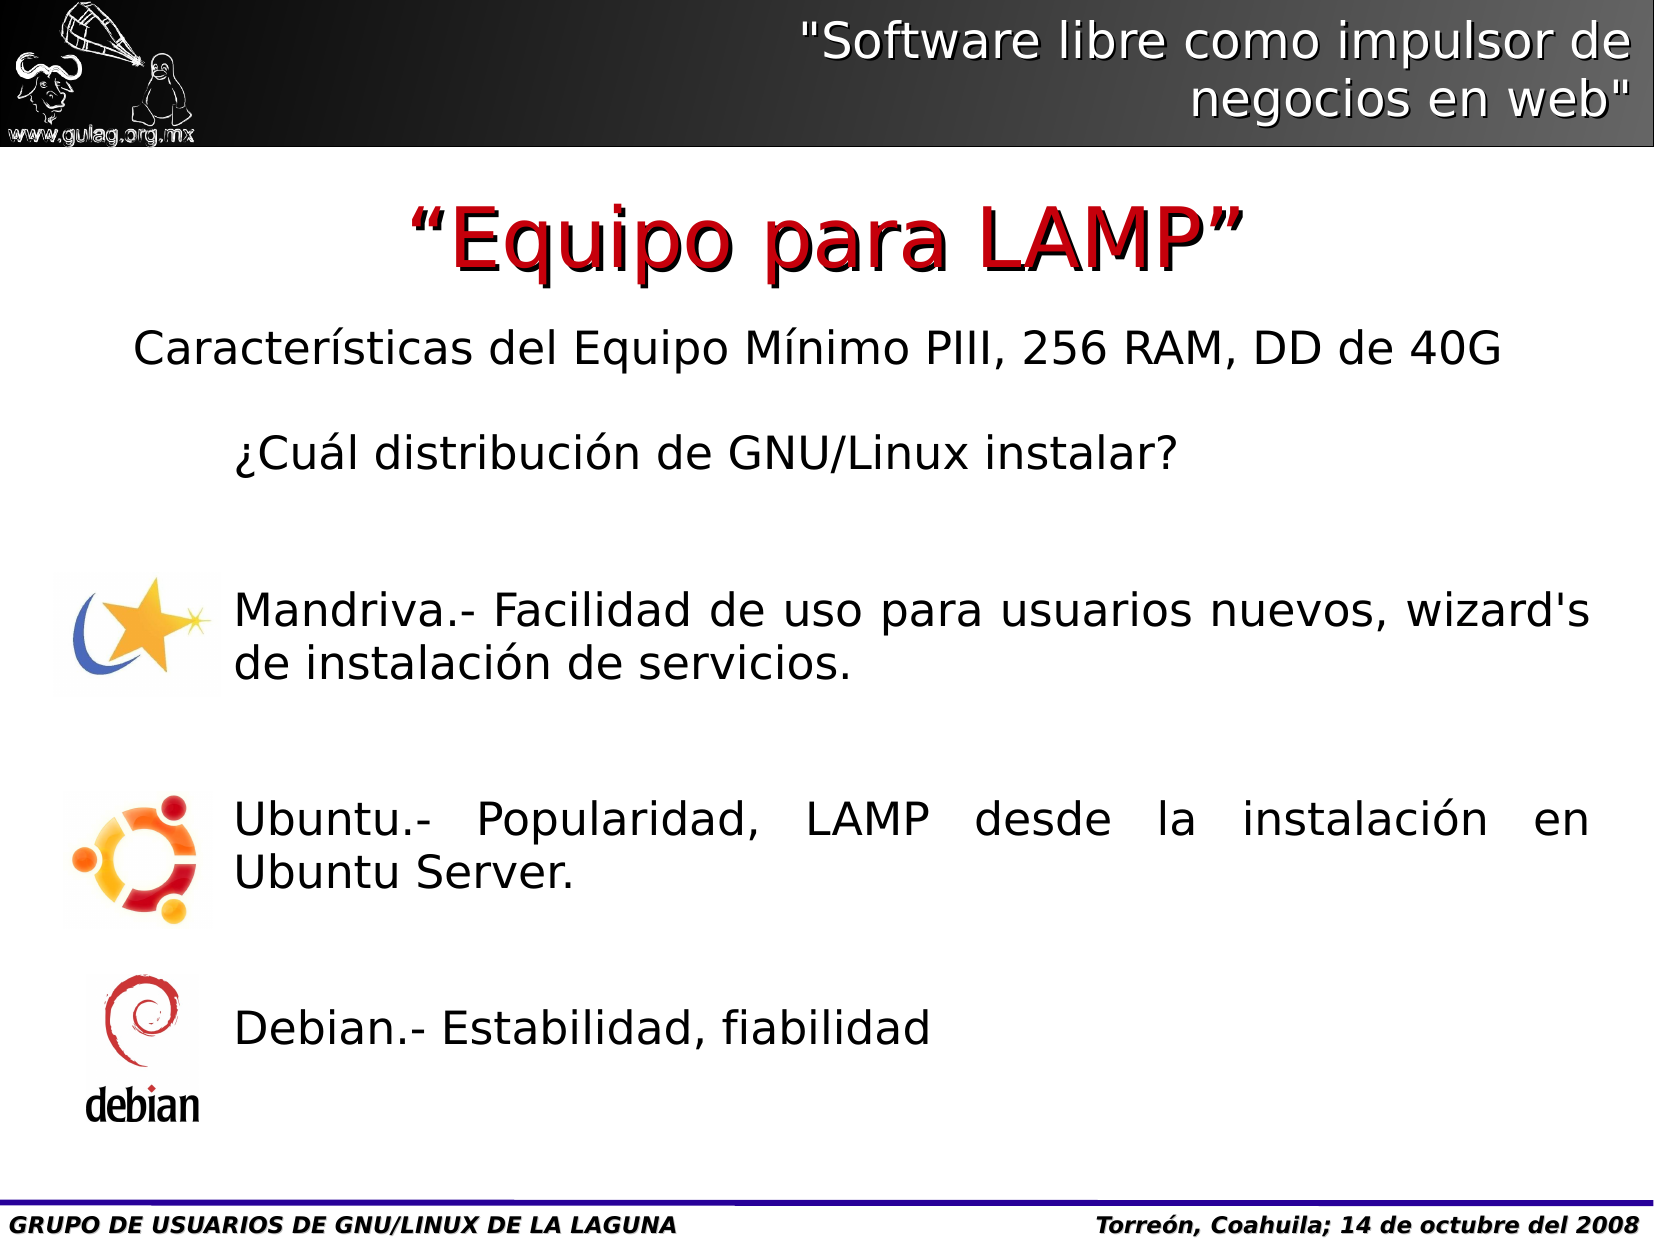

"Software libre como impulsor de negocios en web"
GRUPO DE USUARIOS DE GNU/LINUX DE LA LAGUNA
Torreón, Coahuila; 14 de octubre del 2008
“Equipo para LAMP”
Características del Equipo Mínimo PIII, 256 RAM, DD de 40G
¿Cuál distribución de GNU/Linux instalar?
Mandriva.- Facilidad de uso para usuarios nuevos, wizard's de instalación de servicios.
Ubuntu.- Popularidad, LAMP desde la instalación en Ubuntu Server.
Debian.- Estabilidad, fiabilidad